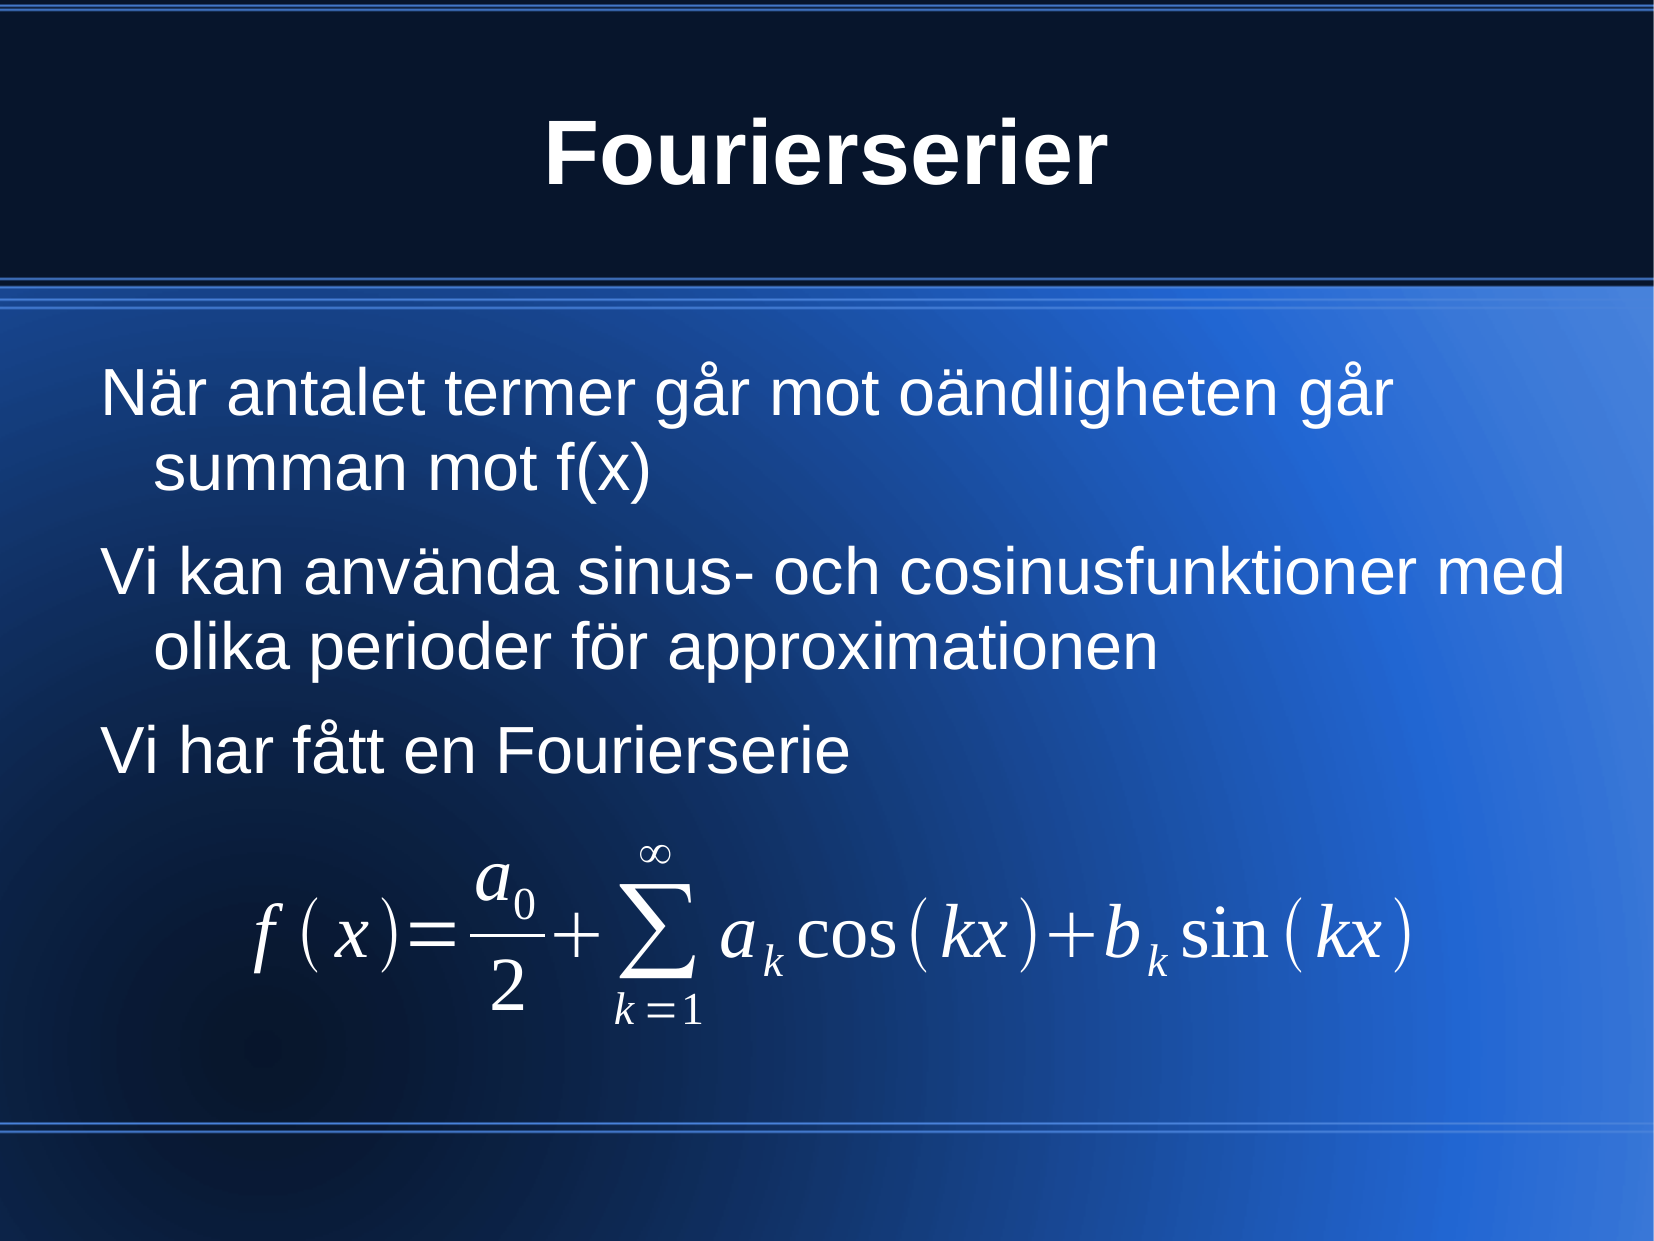

# Fourierserier
När antalet termer går mot oändligheten går summan mot f(x)
Vi kan använda sinus- och cosinusfunktioner med olika perioder för approximationen
Vi har fått en Fourierserie